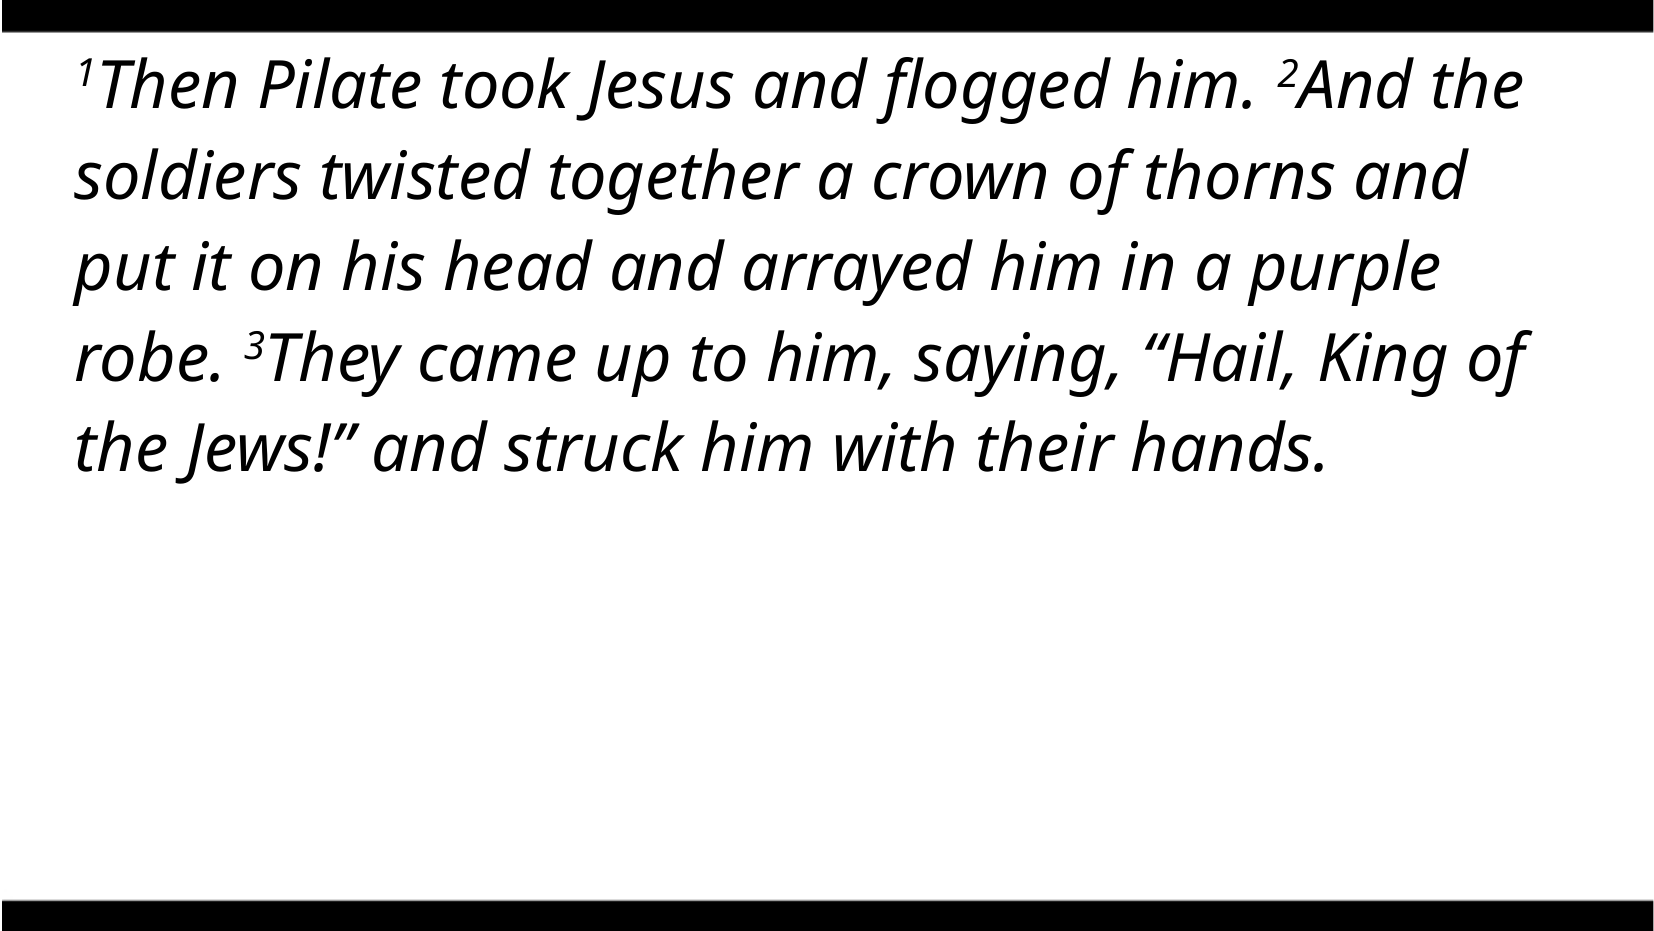

1Then Pilate took Jesus and flogged him. 2And the soldiers twisted together a crown of thorns and put it on his head and arrayed him in a purple robe. 3They came up to him, saying, “Hail, King of the Jews!” and struck him with their hands.